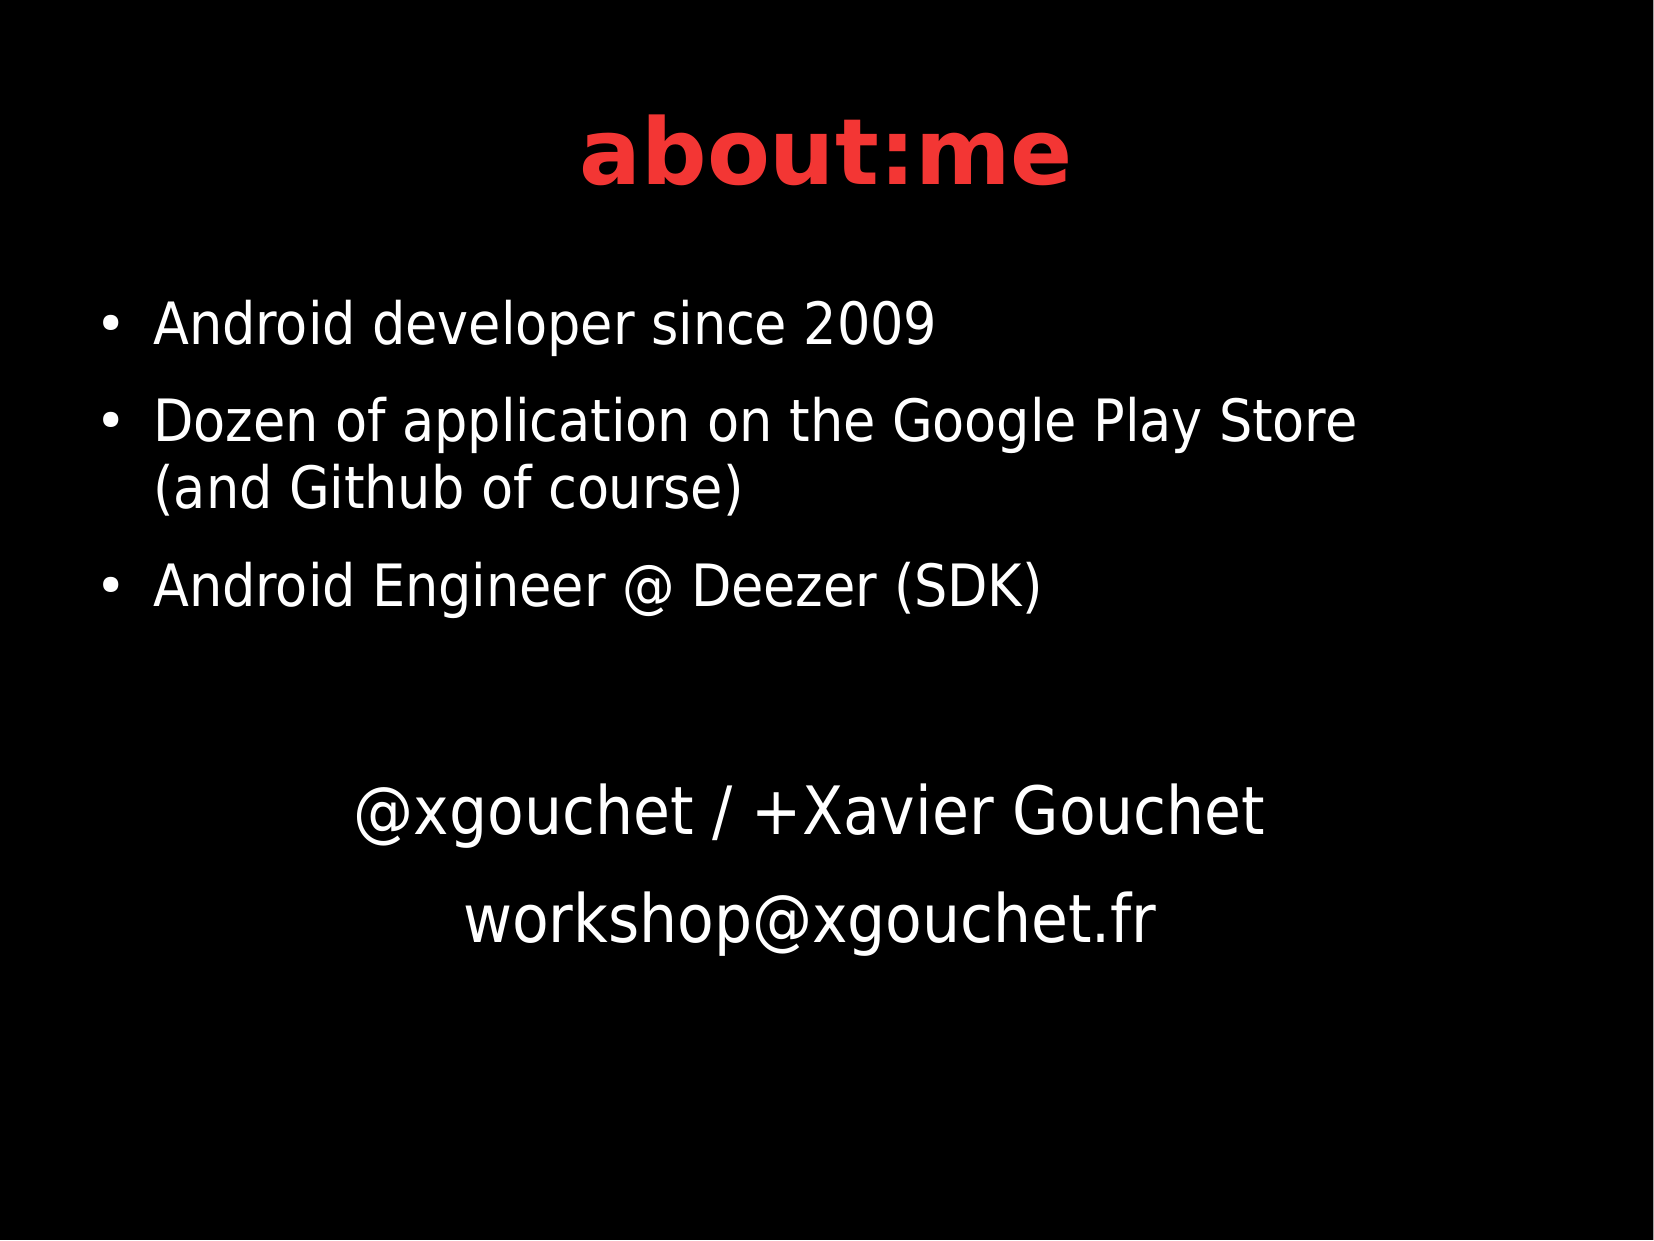

# about:me
Android developer since 2009
Dozen of application on the Google Play Store
(and Github of course)
Android Engineer @ Deezer (SDK)
@xgouchet / +Xavier Gouchet
workshop@xgouchet.fr